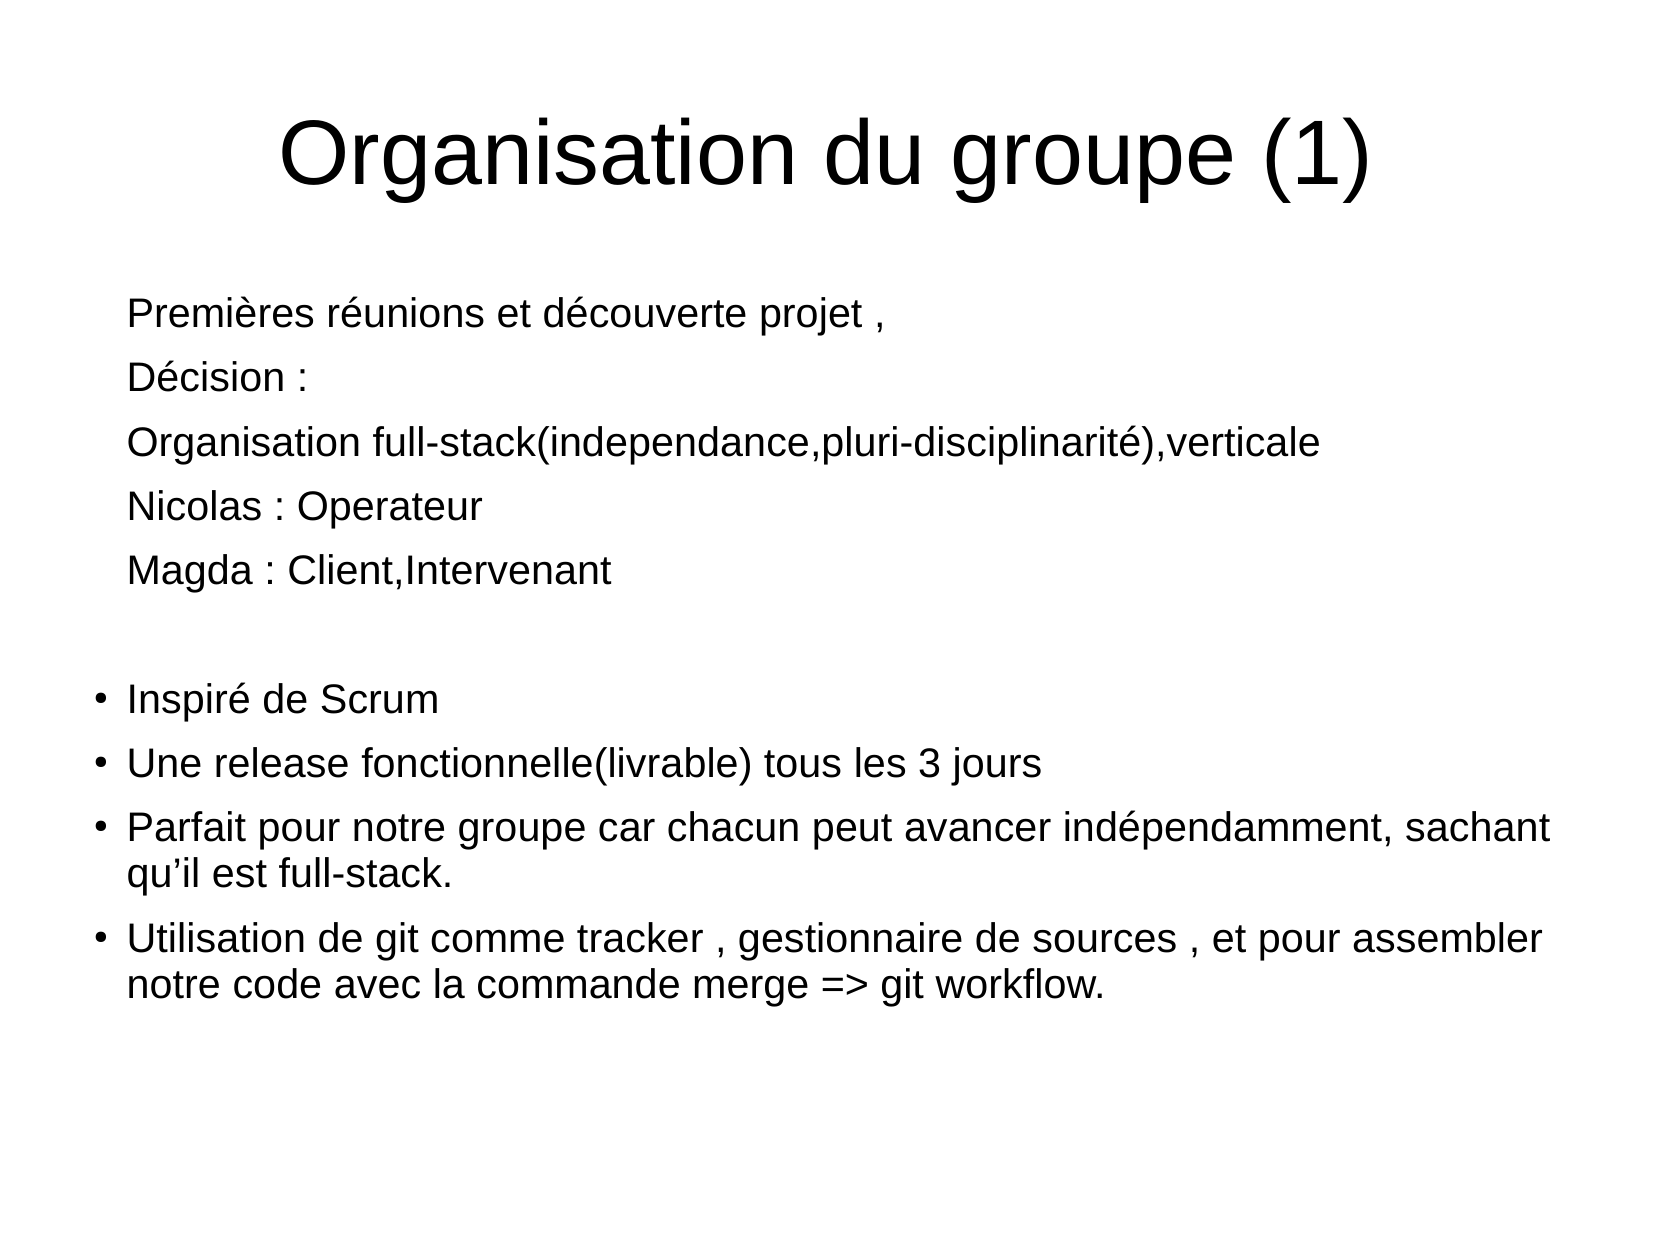

# Organisation du groupe (1)
Premières réunions et découverte projet ,
Décision :
Organisation full-stack(independance,pluri-disciplinarité),verticale
Nicolas : Operateur
Magda : Client,Intervenant
Inspiré de Scrum
Une release fonctionnelle(livrable) tous les 3 jours
Parfait pour notre groupe car chacun peut avancer indépendamment, sachant qu’il est full-stack.
Utilisation de git comme tracker , gestionnaire de sources , et pour assembler notre code avec la commande merge => git workflow.